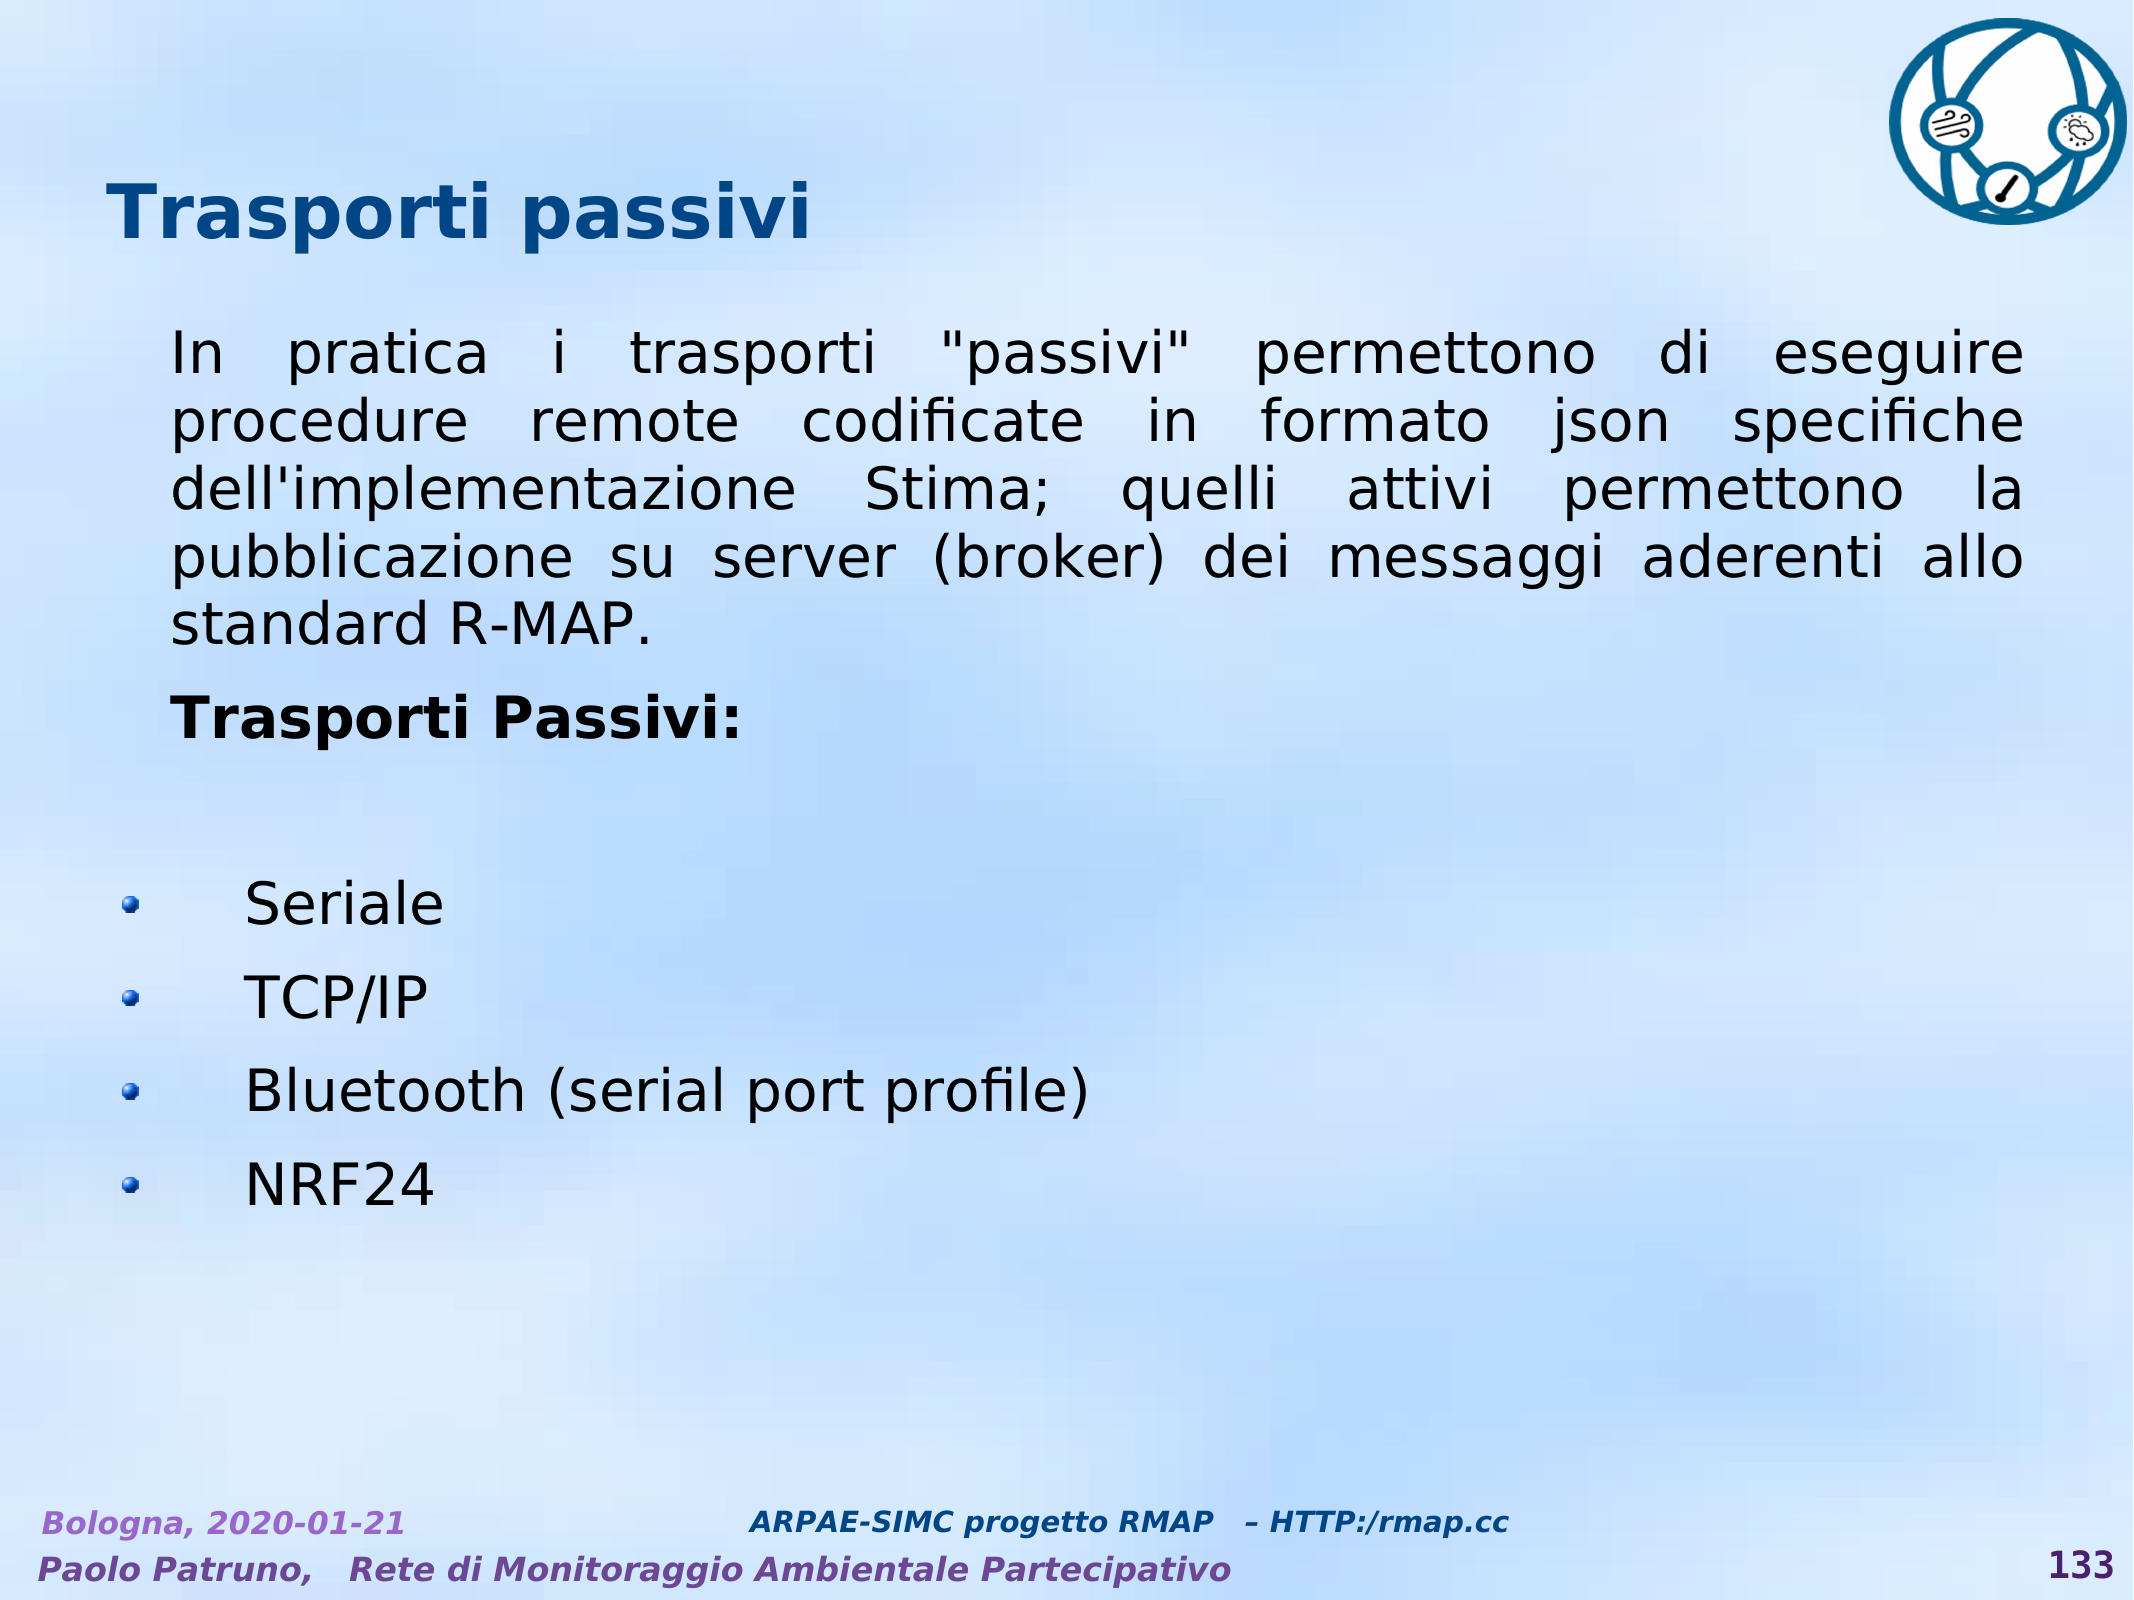

# Trasporti passivi
In pratica i trasporti "passivi" permettono di eseguire procedure remote codificate in formato json specifiche dell'implementazione Stima; quelli attivi permettono la pubblicazione su server (broker) dei messaggi aderenti allo standard R-MAP.
Trasporti Passivi:
 Seriale
 TCP/IP
 Bluetooth (serial port profile)
 NRF24